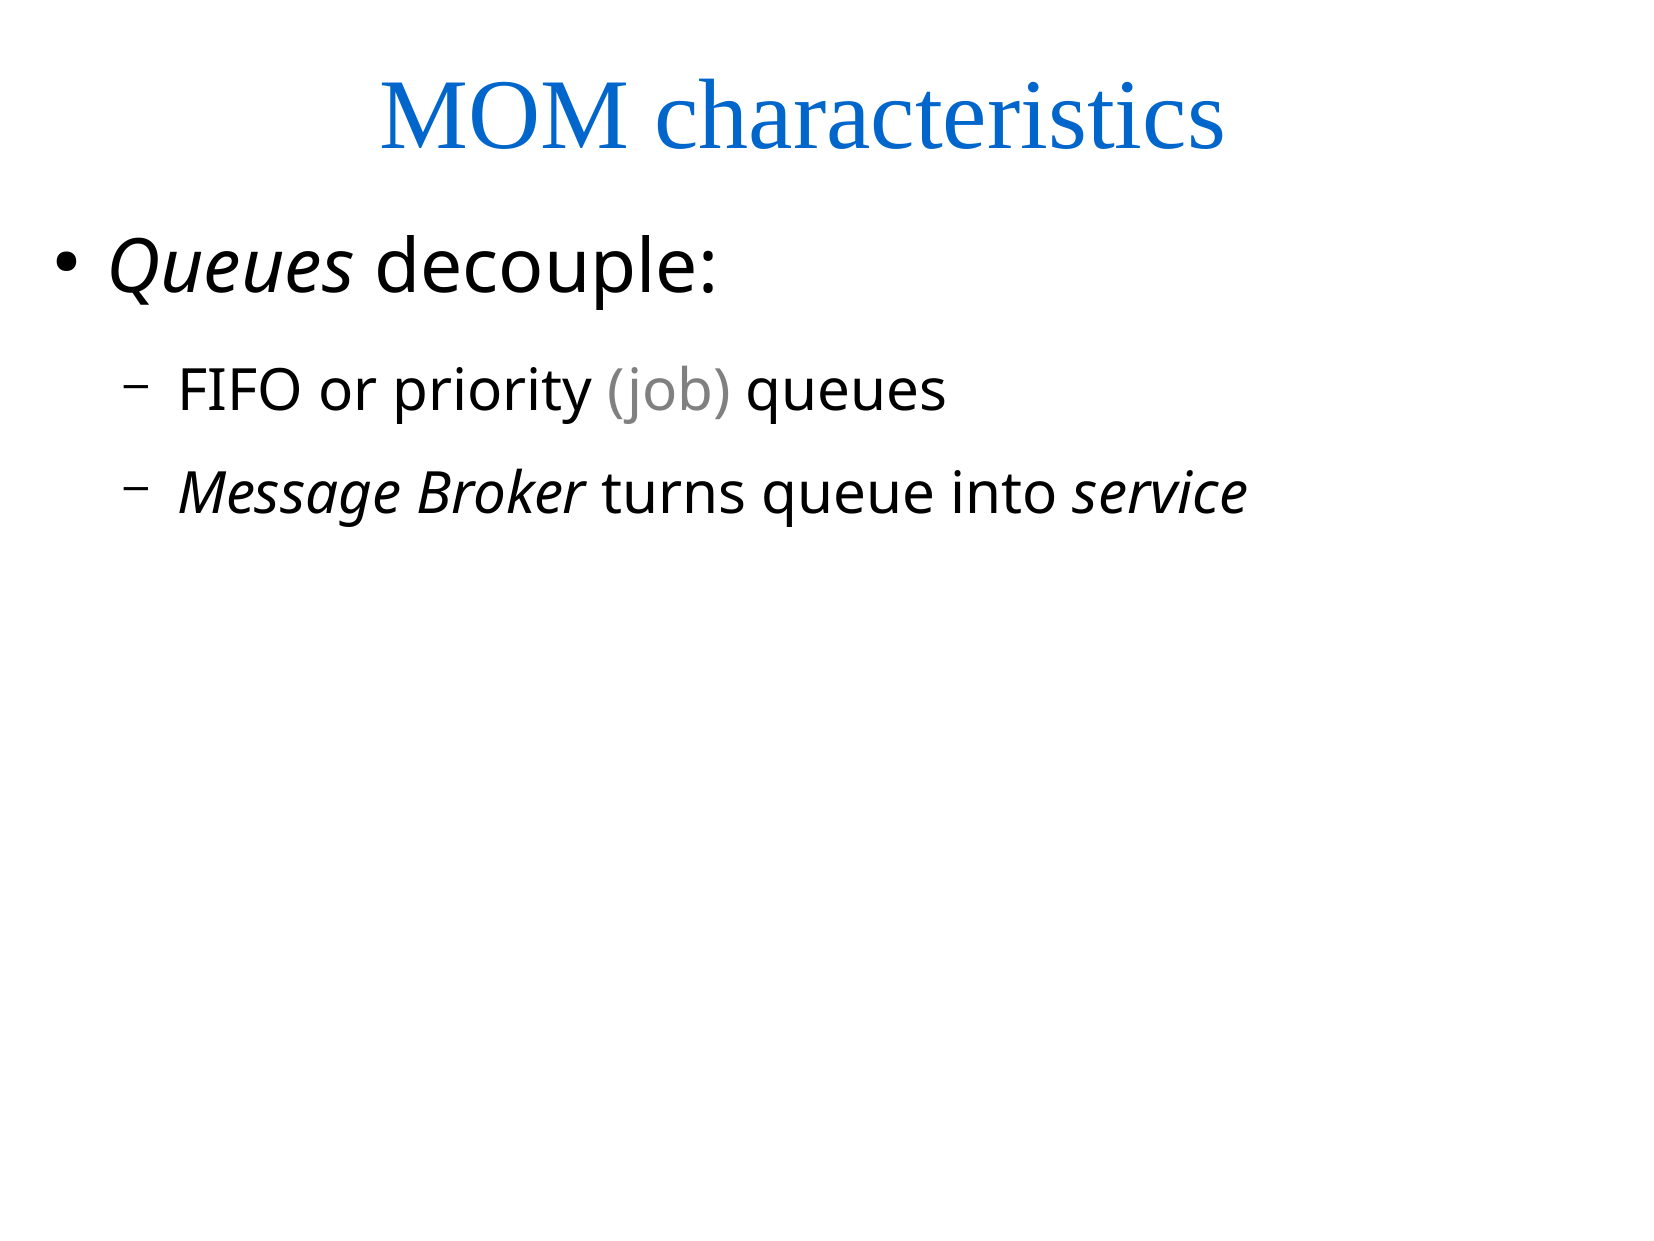

# MOM characteristics
Queues decouple:
FIFO or priority (job) queues
Message Broker turns queue into service